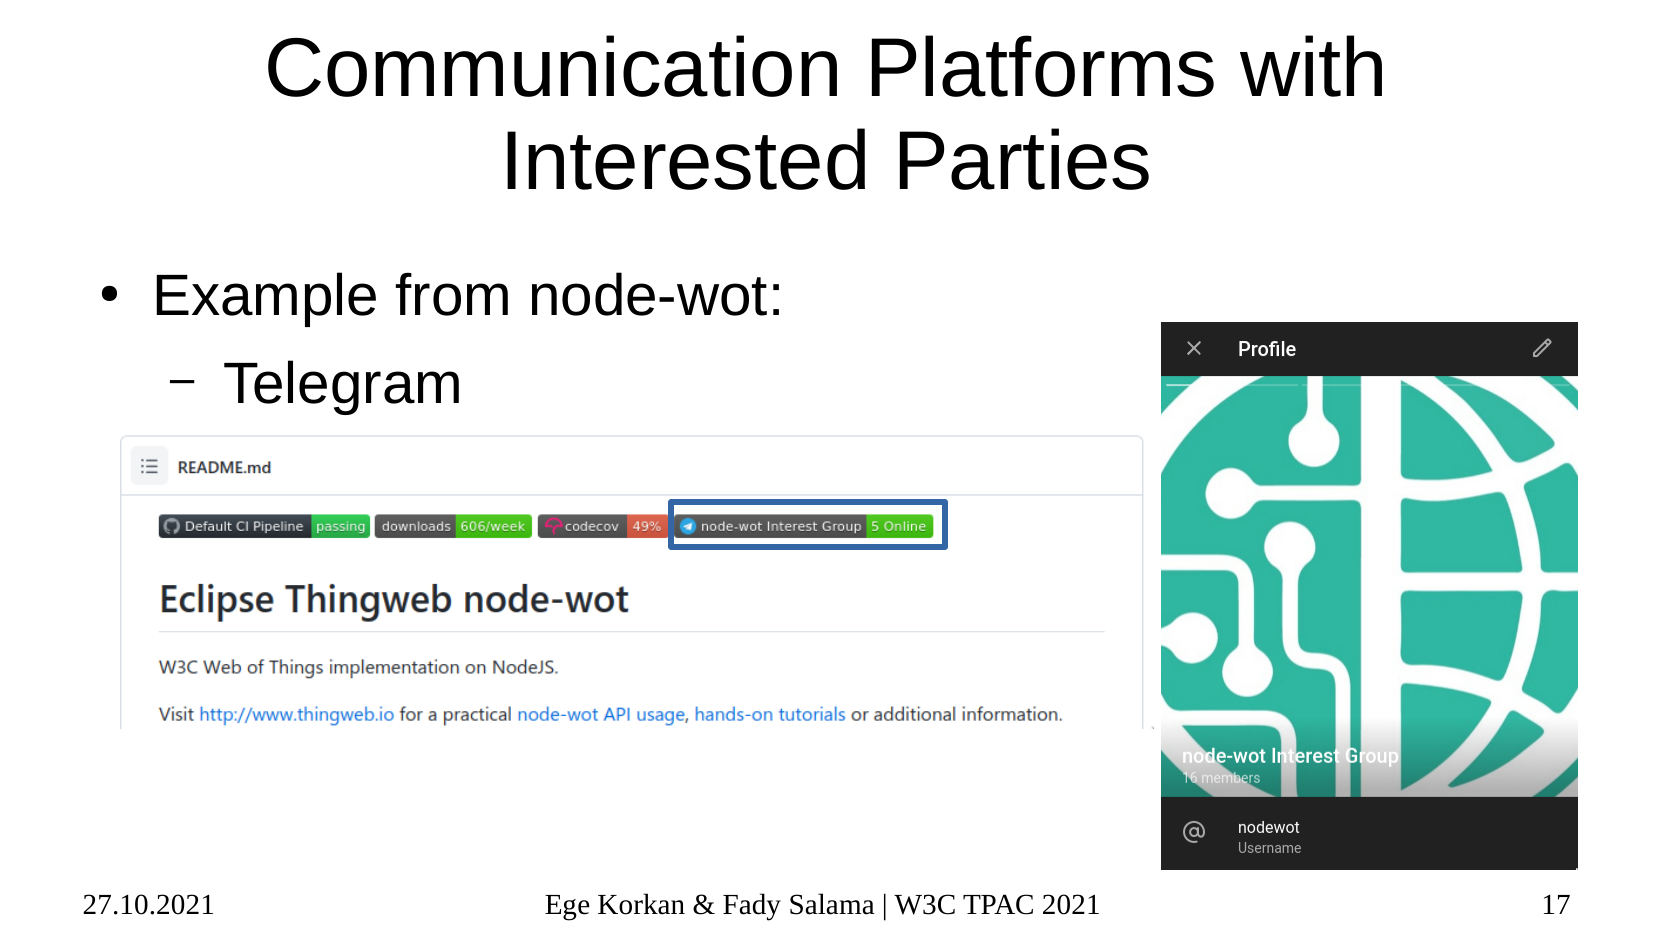

# Communication Platforms with Interested Parties
Example from node-wot:
Telegram
27.10.2021
Ege Korkan & Fady Salama | W3C TPAC 2021
17